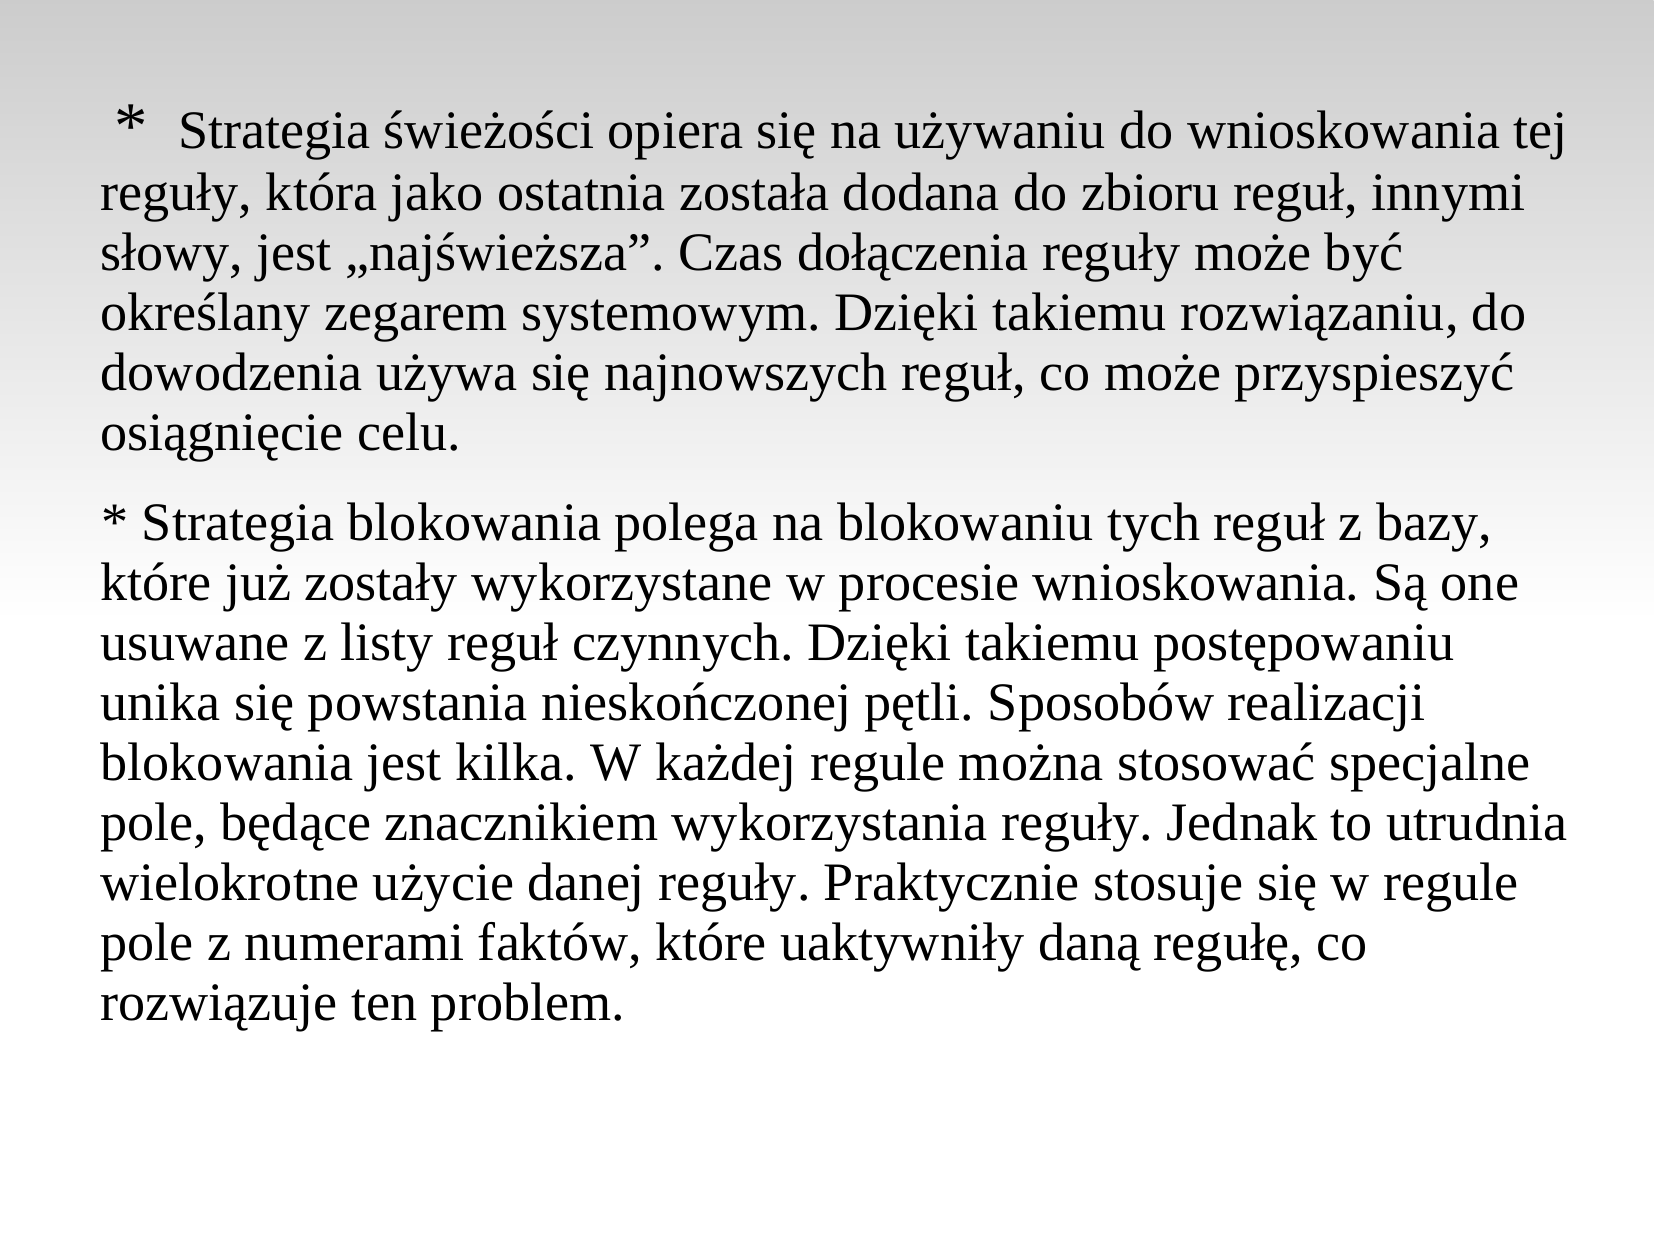

#
 * Strategia świeżości opiera się na używaniu do wnioskowania tej reguły, która jako ostatnia została dodana do zbioru reguł, innymi słowy, jest „najświeższa”. Czas dołączenia reguły może być określany zegarem systemowym. Dzięki takiemu rozwiązaniu, do dowodzenia używa się najnowszych reguł, co może przyspieszyć osiągnięcie celu.
 * Strategia blokowania polega na blokowaniu tych reguł z bazy, które już zostały wykorzystane w procesie wnioskowania. Są one usuwane z listy reguł czynnych. Dzięki takiemu postępowaniu unika się powstania nieskończonej pętli. Sposobów realizacji blokowania jest kilka. W każdej regule można stosować specjalne pole, będące znacznikiem wykorzystania reguły. Jednak to utrudnia wielokrotne użycie danej reguły. Praktycznie stosuje się w regule pole z numerami faktów, które uaktywniły daną regułę, co rozwiązuje ten problem.